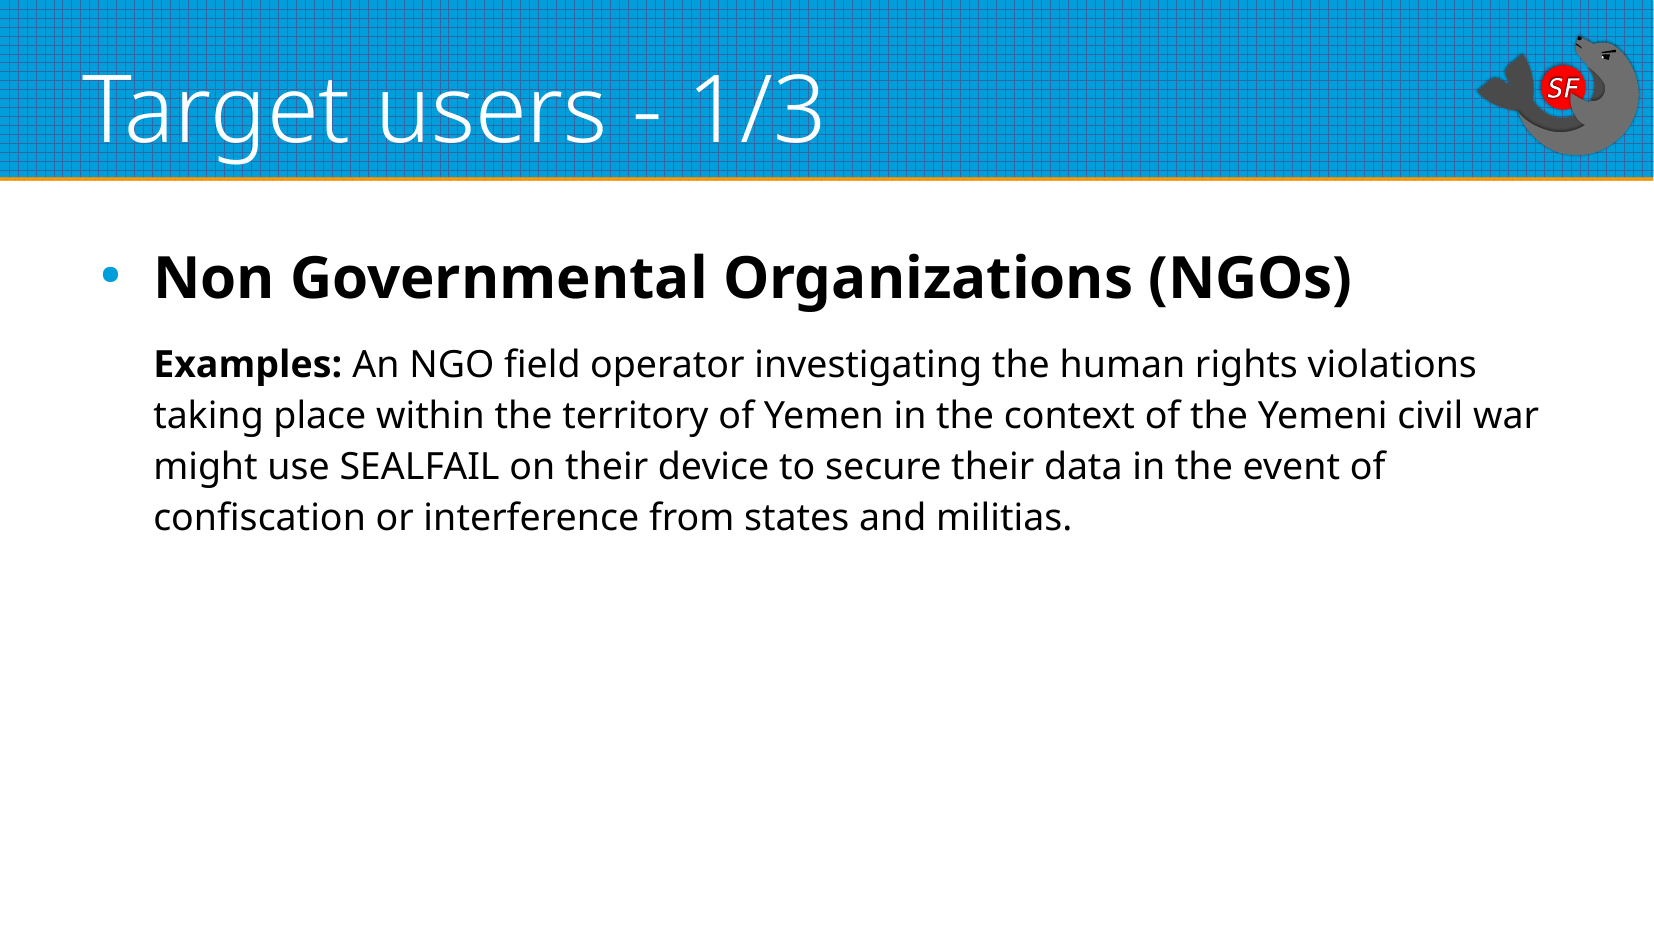

# Target users - 1/3
Non Governmental Organizations (NGOs)
Examples: An NGO field operator investigating the human rights violations taking place within the territory of Yemen in the context of the Yemeni civil war might use SEALFAIL on their device to secure their data in the event of confiscation or interference from states and militias.